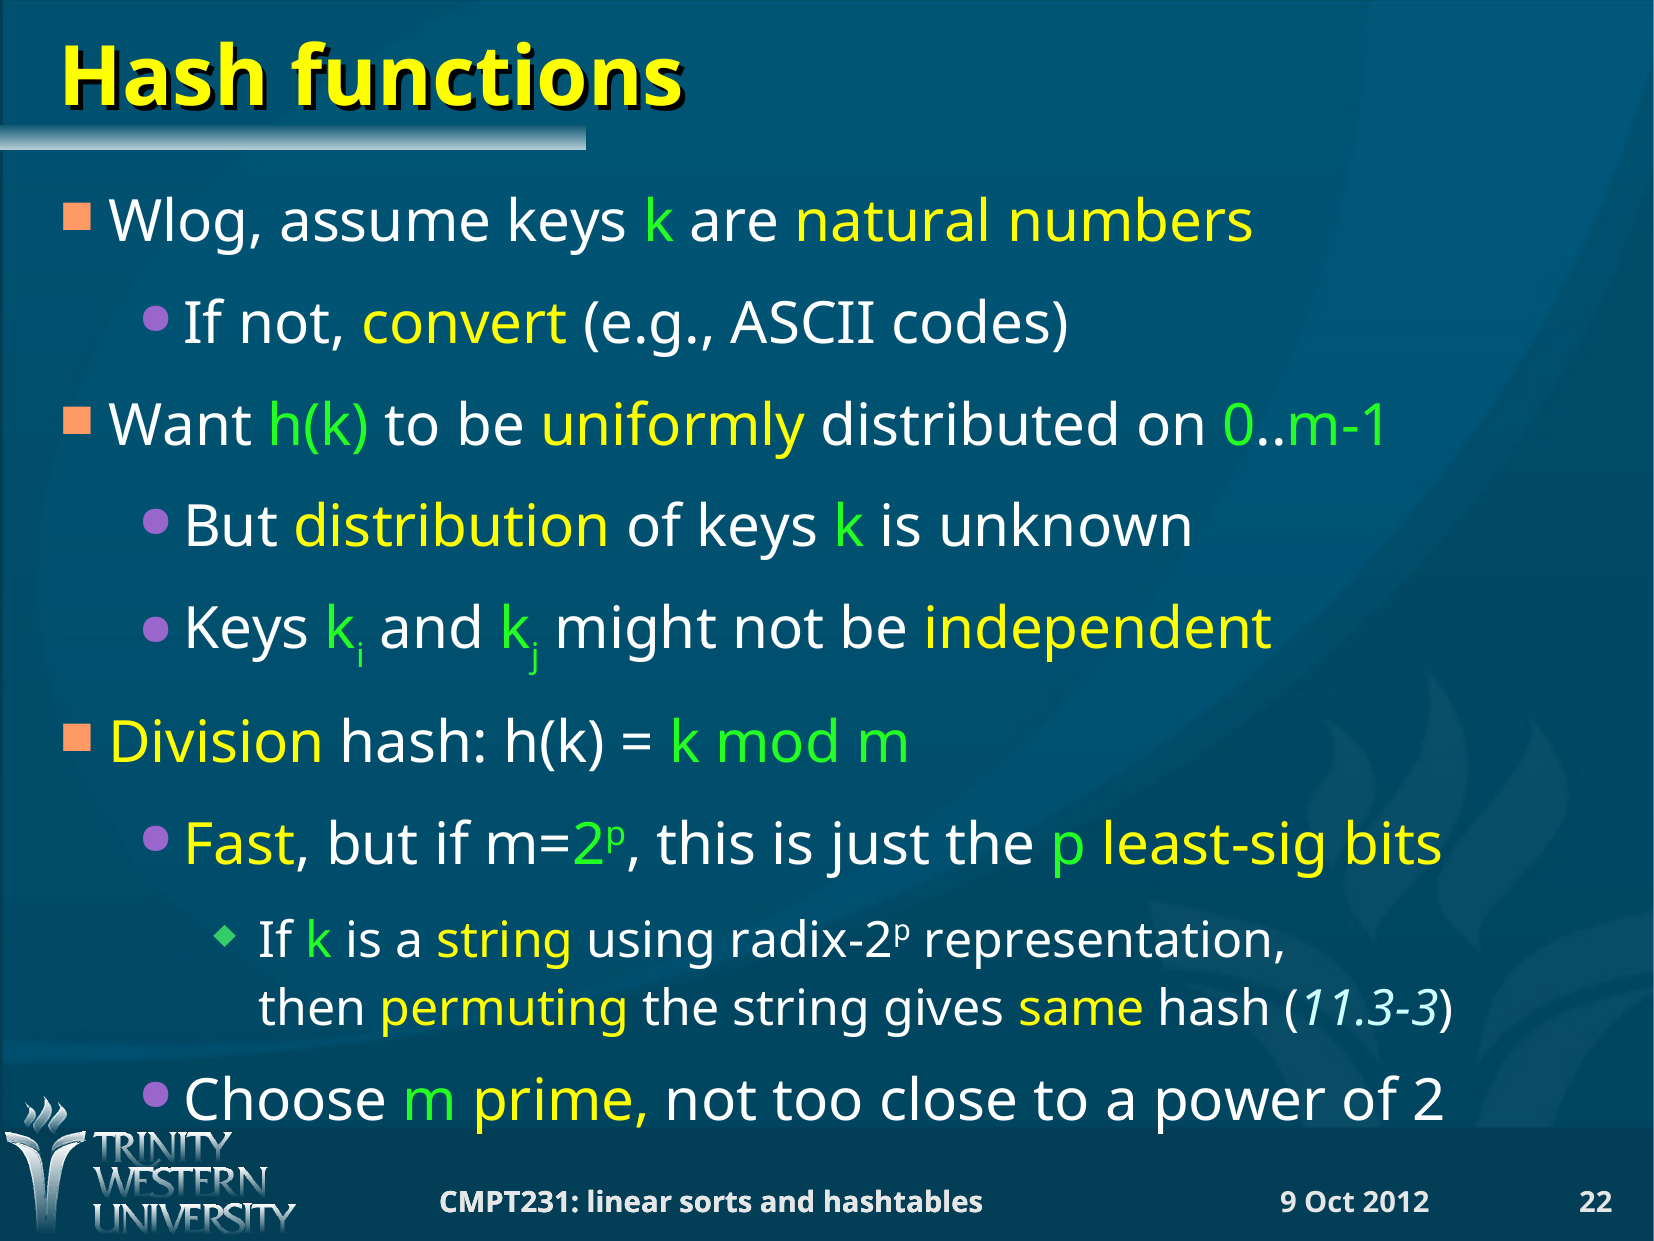

# Hash functions
Wlog, assume keys k are natural numbers
If not, convert (e.g., ASCII codes)
Want h(k) to be uniformly distributed on 0..m-1
But distribution of keys k is unknown
Keys ki and kj might not be independent
Division hash: h(k) = k mod m
Fast, but if m=2p, this is just the p least-sig bits
If k is a string using radix-2p representation,
then permuting the string gives same hash (11.3-3)
Choose m prime, not too close to a power of 2
CMPT231: linear sorts and hashtables
9 Oct 2012
22